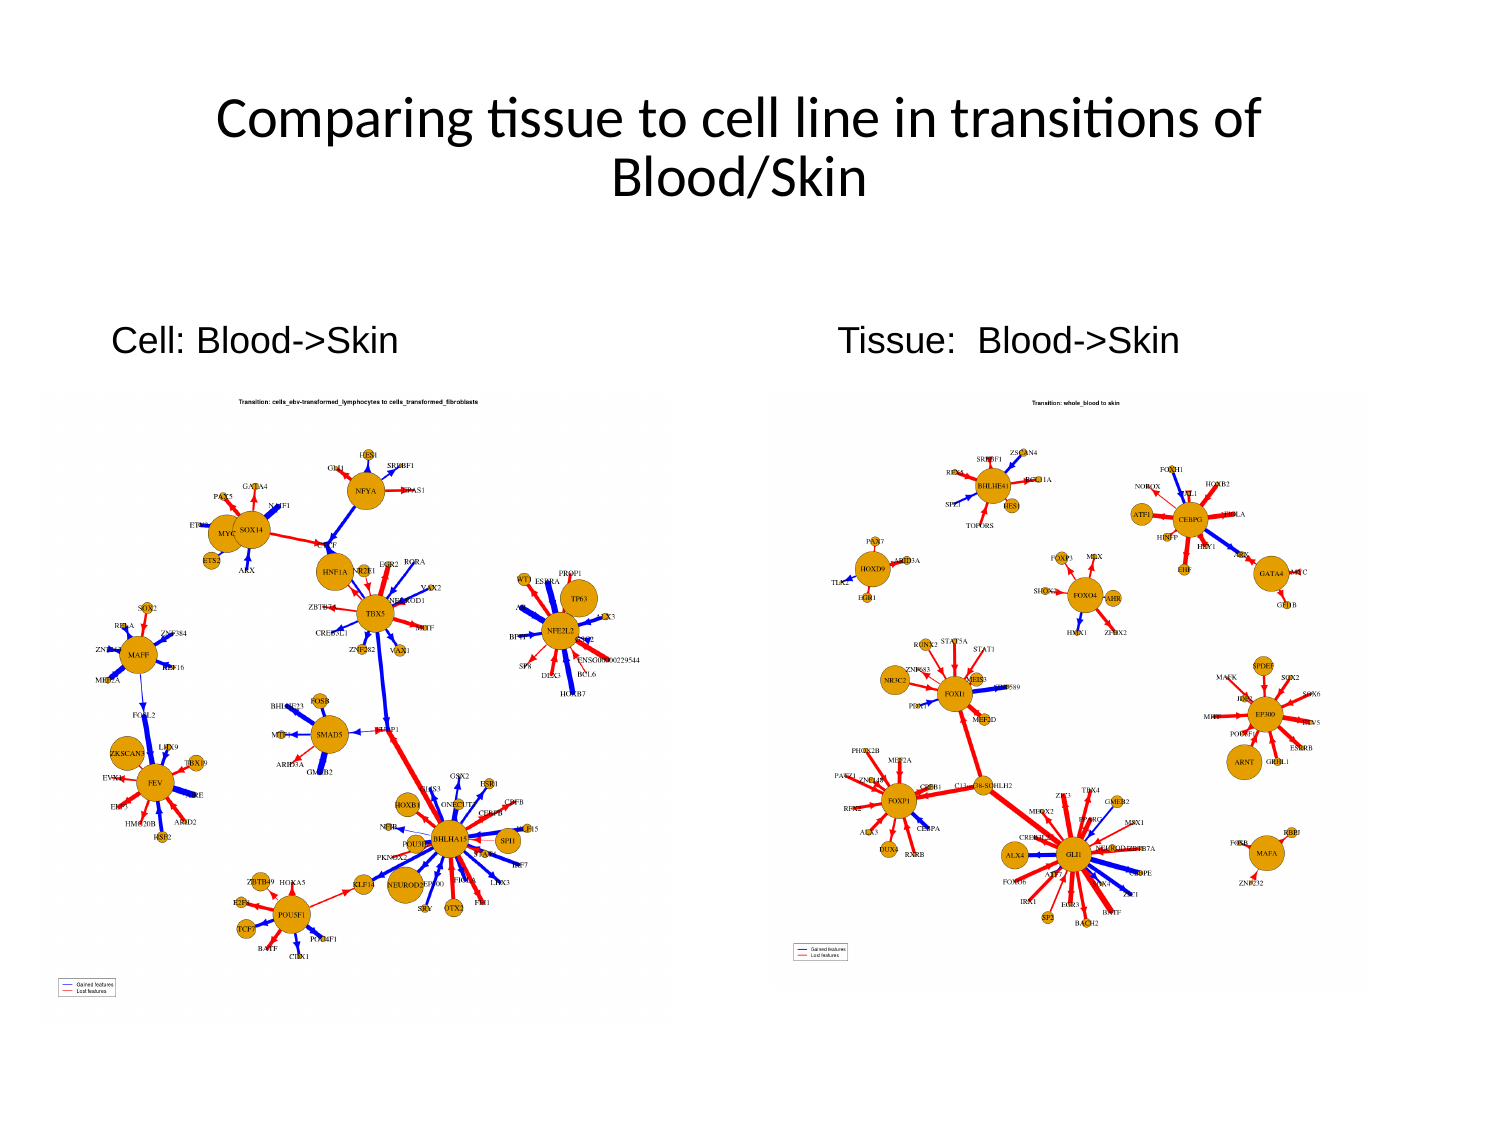

# Comparing tissue to cell line in transitions of Blood/Skin
Cell: Blood->Skin
Tissue: Blood->Skin